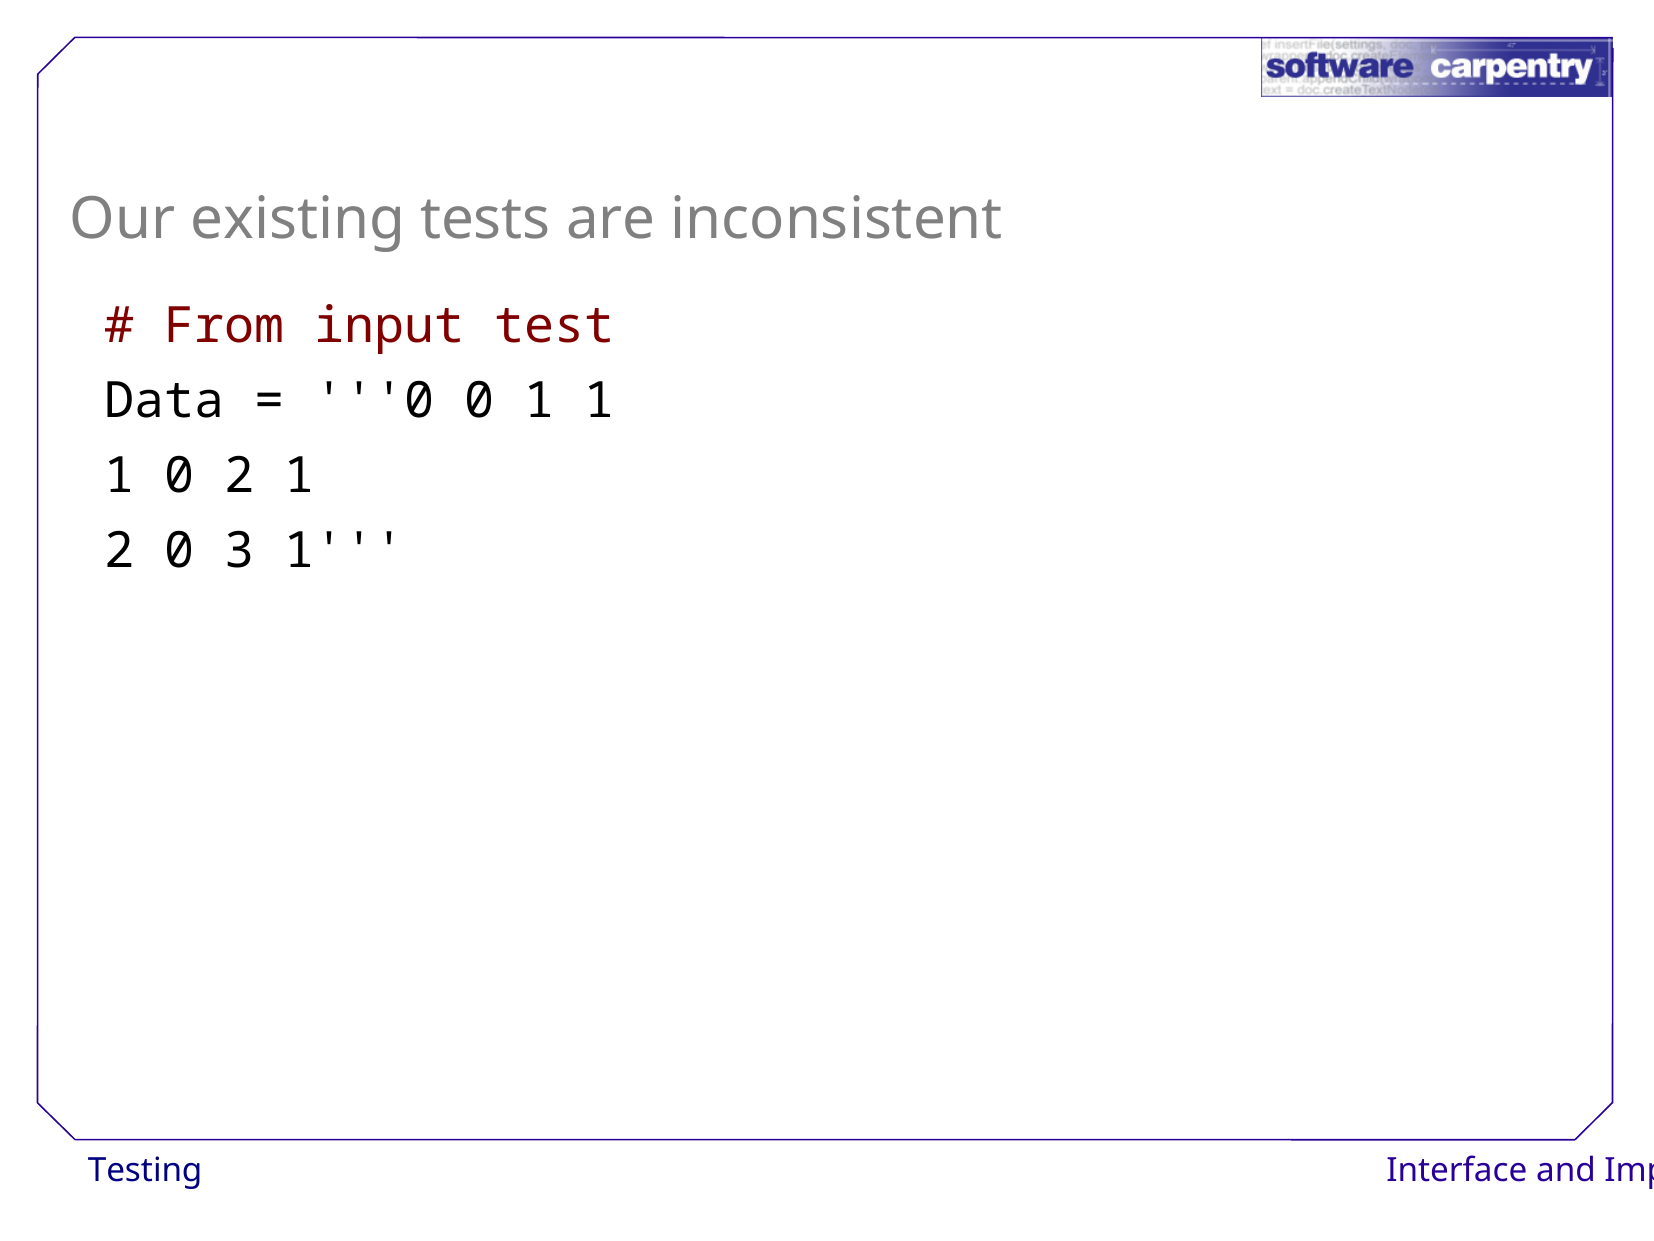

Our existing tests are inconsistent
# From input test
Data = '''0 0 1 1
1 0 2 1
2 0 3 1'''